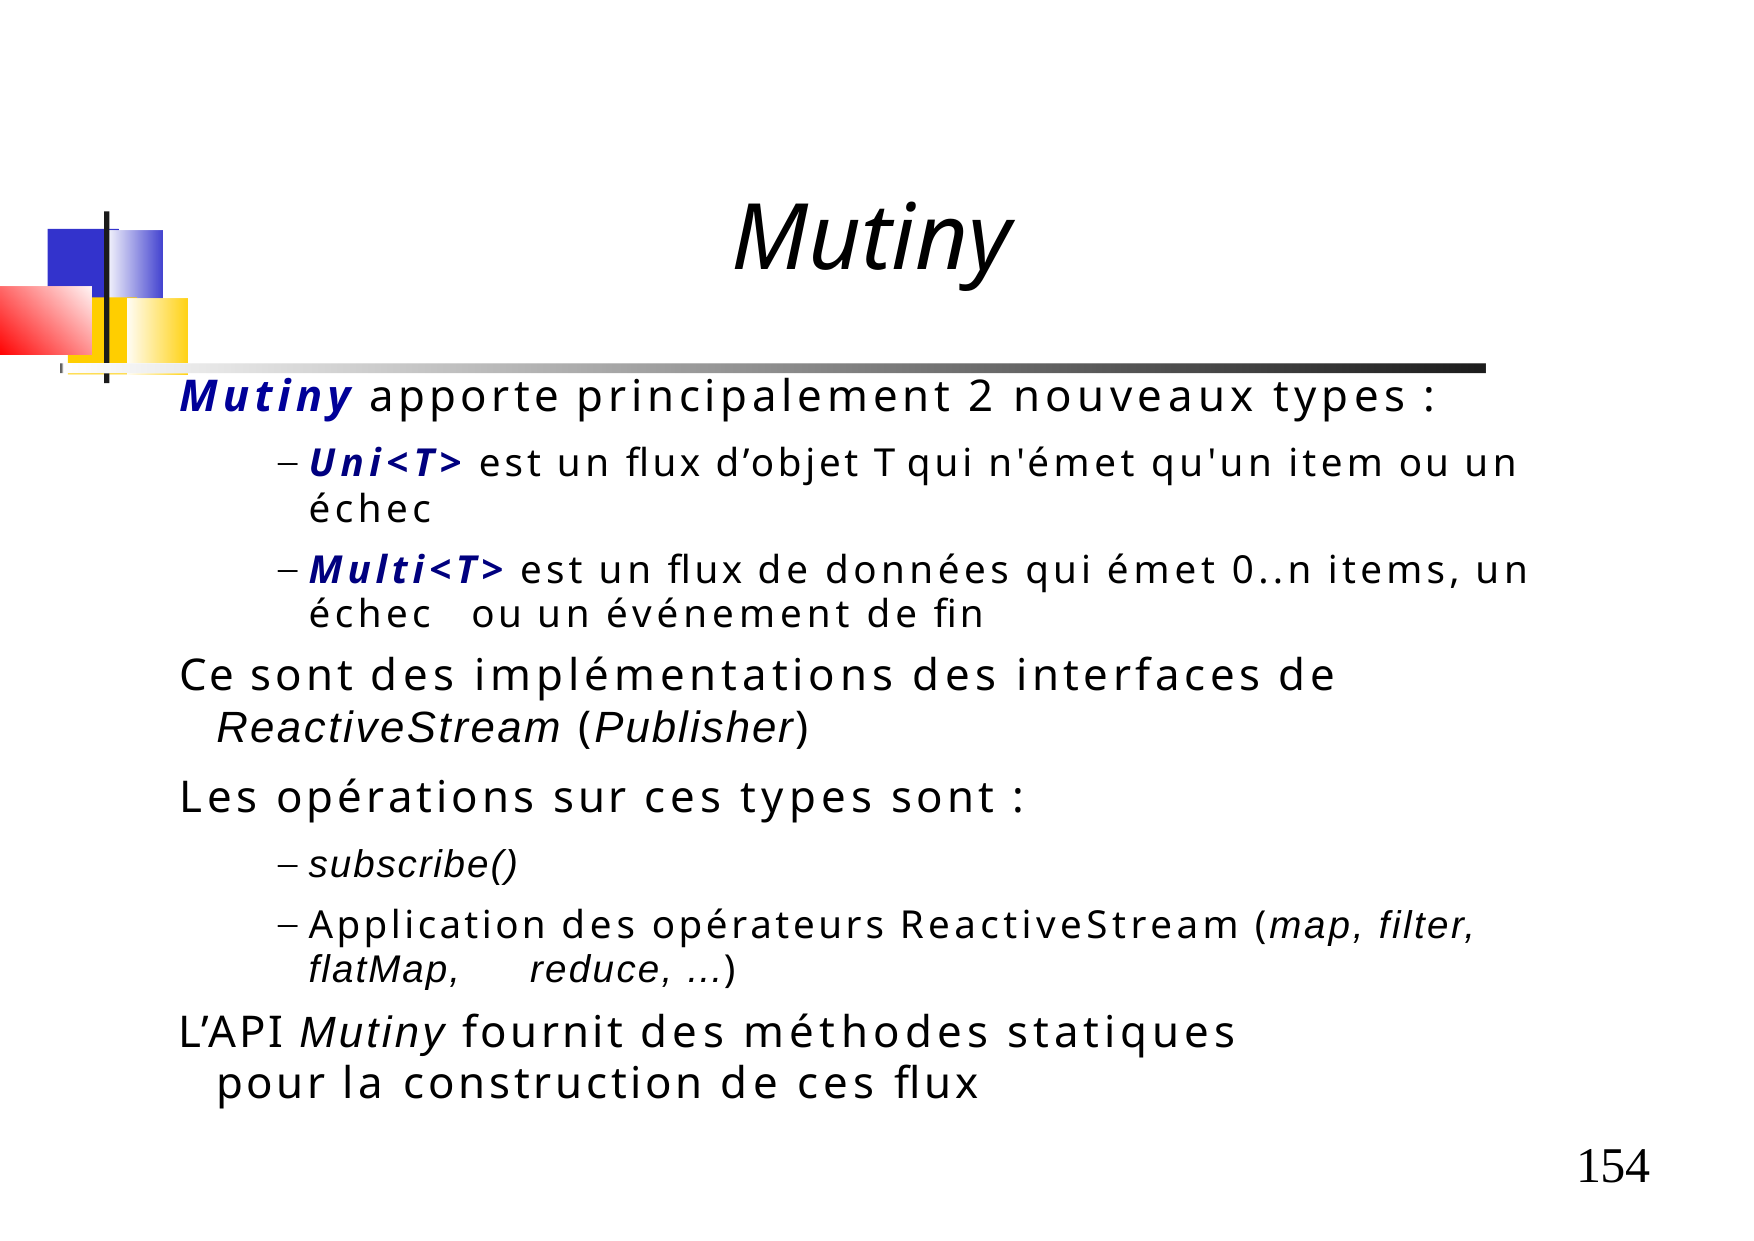

# Mutiny
Mutiny apporte principalement 2 nouveaux types :
Uni<T> est un flux d’objet T qui n'émet qu'un item ou un échec
Multi<T> est un flux de données qui émet 0..n items, un échec 	ou un événement de fin
Ce sont des implémentations des interfaces de
ReactiveStream (Publisher)
Les opérations sur ces types sont :
subscribe()
Application des opérateurs ReactiveStream (map, filter, flatMap, 	reduce, ...)
L’API Mutiny fournit des méthodes statiques pour la construction de ces flux
154